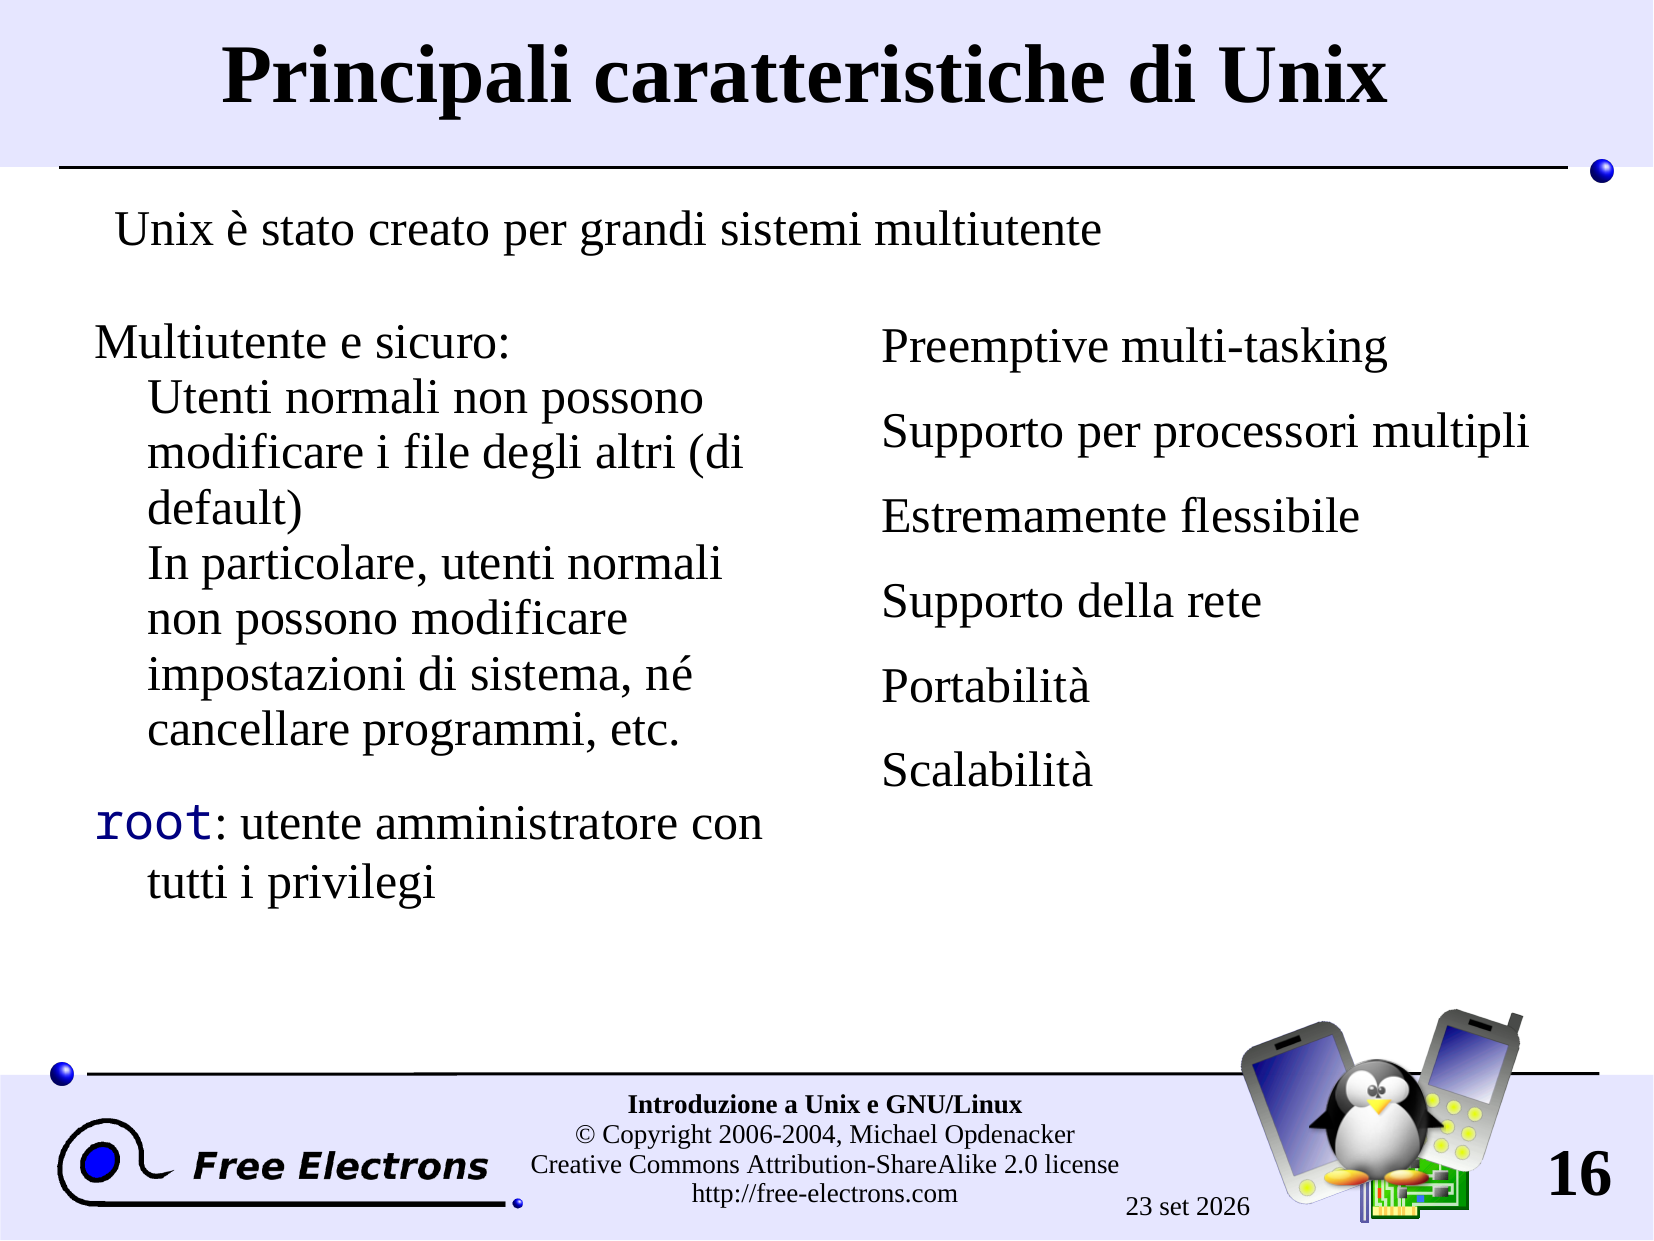

# Principali caratteristiche di Unix
Unix è stato creato per grandi sistemi multiutente
Multiutente e sicuro:
Utenti normali non possono modificare i file degli altri (di default)
In particolare, utenti normali non possono modificare impostazioni di sistema, né cancellare programmi, etc.
root: utente amministratore con tutti i privilegi
Preemptive multi-tasking
Supporto per processori multipli
Estremamente flessibile
Supporto della rete
Portabilità
Scalabilità